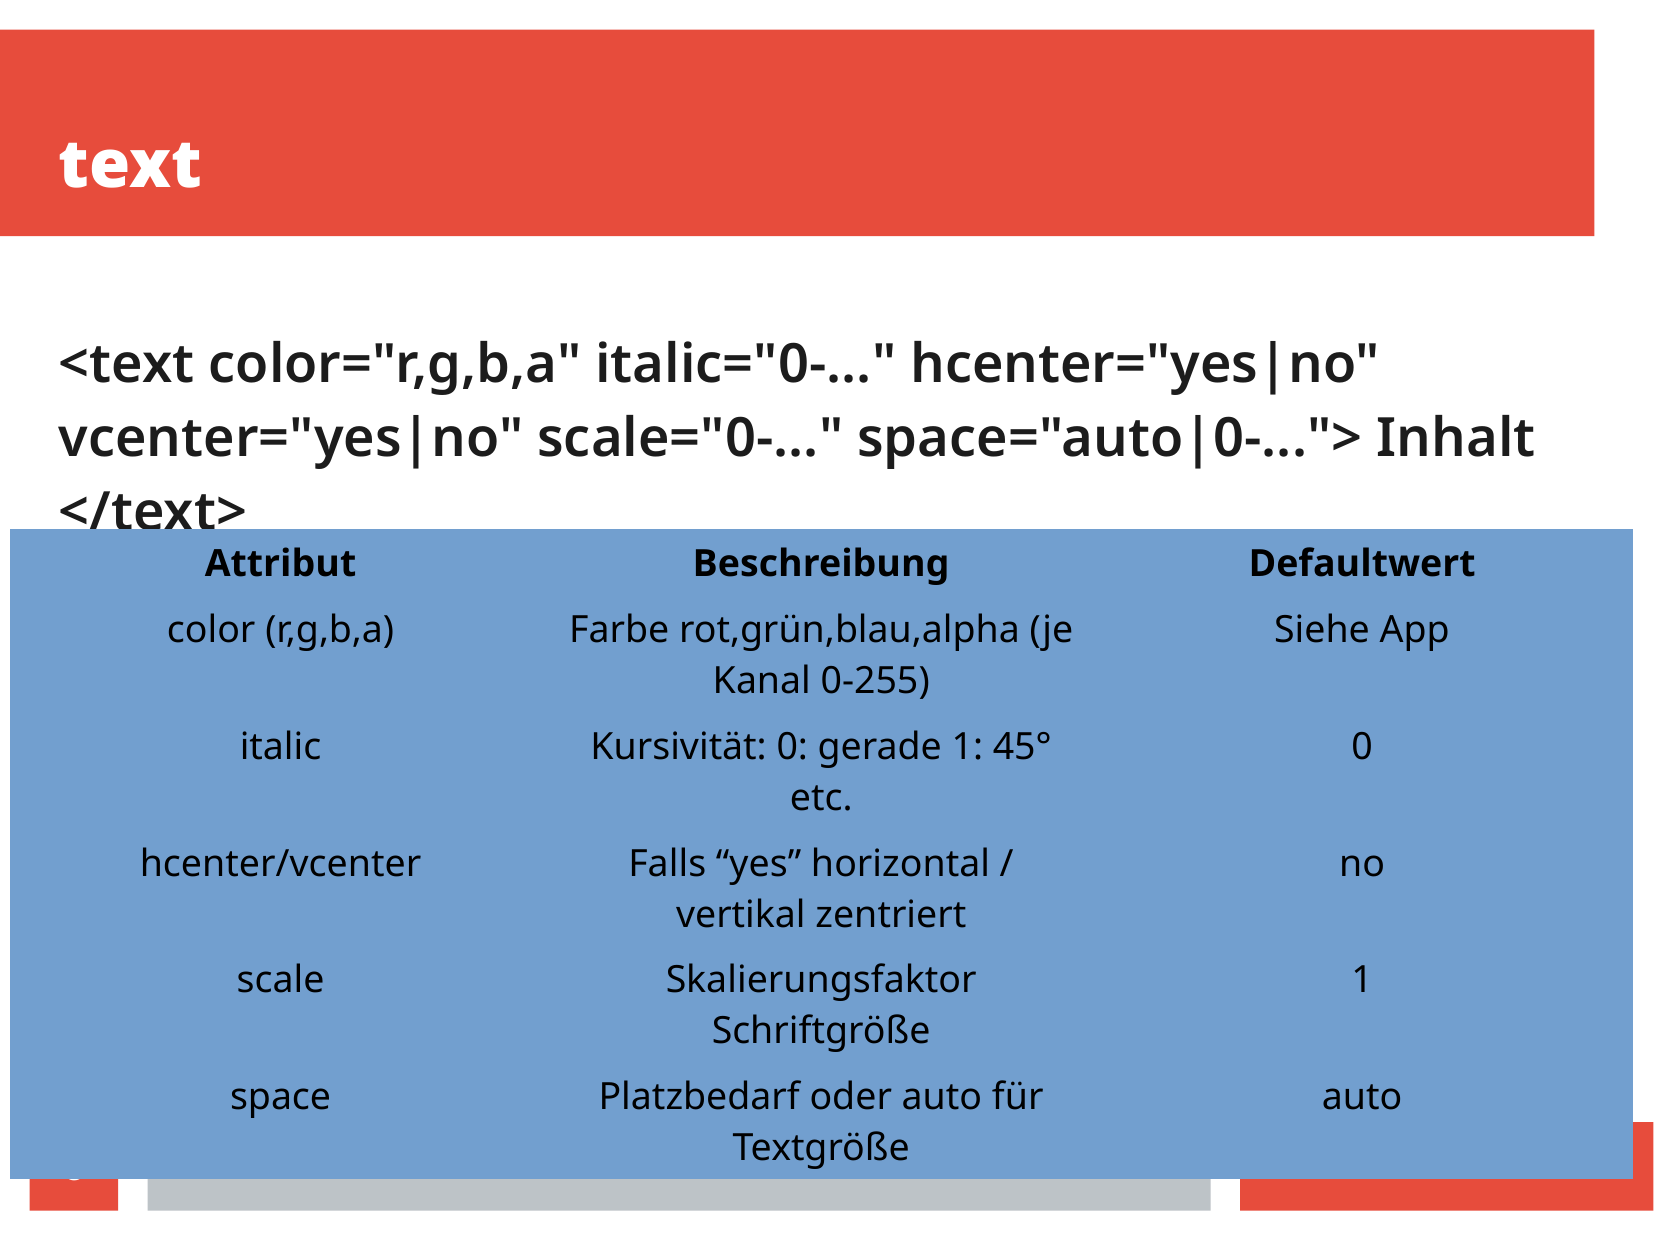

# text
<text color="r,g,b,a" italic="0-..." hcenter="yes|no" vcenter="yes|no" scale="0-..." space="auto|0-..."> Inhalt </text>
| Attribut | Beschreibung | Defaultwert |
| --- | --- | --- |
| color (r,g,b,a) | Farbe rot,grün,blau,alpha (je Kanal 0-255) | Siehe App |
| italic | Kursivität: 0: gerade 1: 45° etc. | 0 |
| hcenter/vcenter | Falls “yes” horizontal / vertikal zentriert | no |
| scale | Skalierungsfaktor Schriftgröße | 1 |
| space | Platzbedarf oder auto für Textgröße | auto |
6